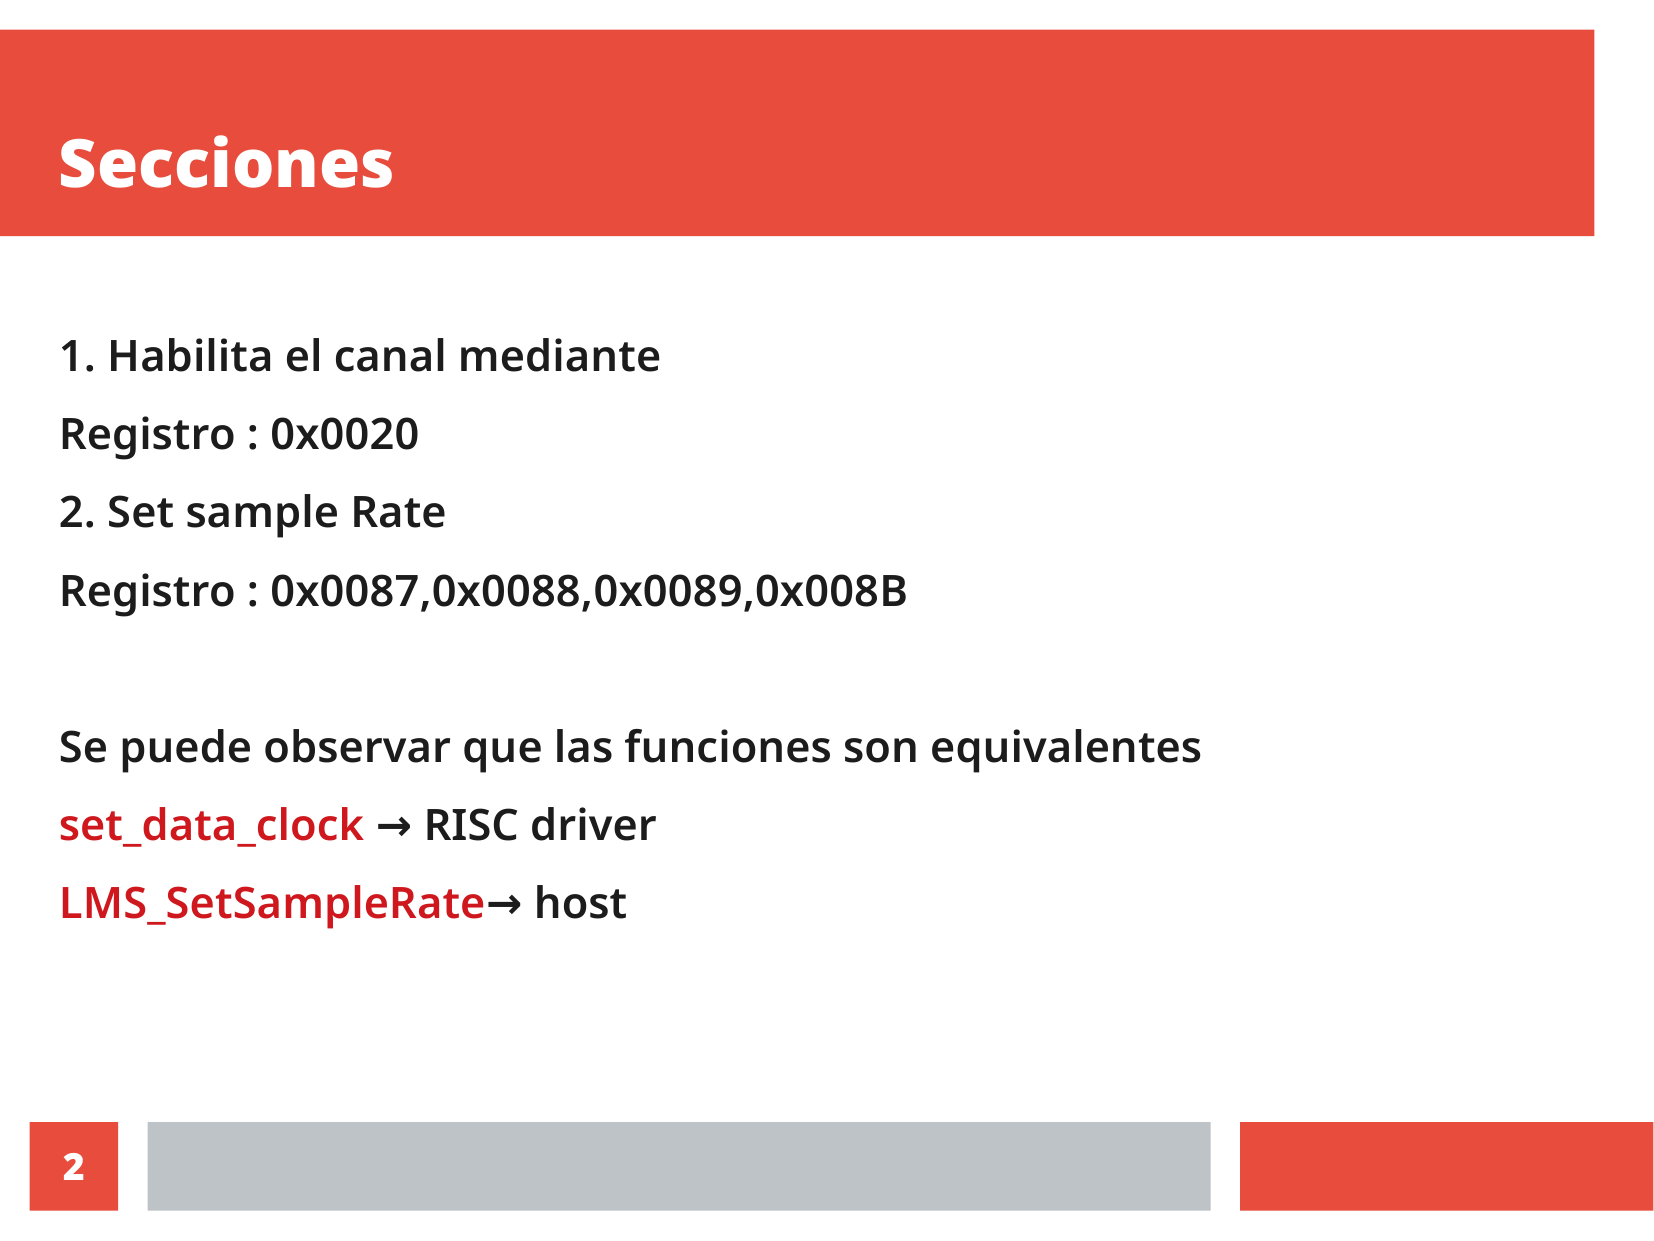

# Secciones
1. Habilita el canal mediante
Registro : 0x0020
2. Set sample Rate
Registro : 0x0087,0x0088,0x0089,0x008B
Se puede observar que las funciones son equivalentes
set_data_clock → RISC driver
LMS_SetSampleRate→ host
2